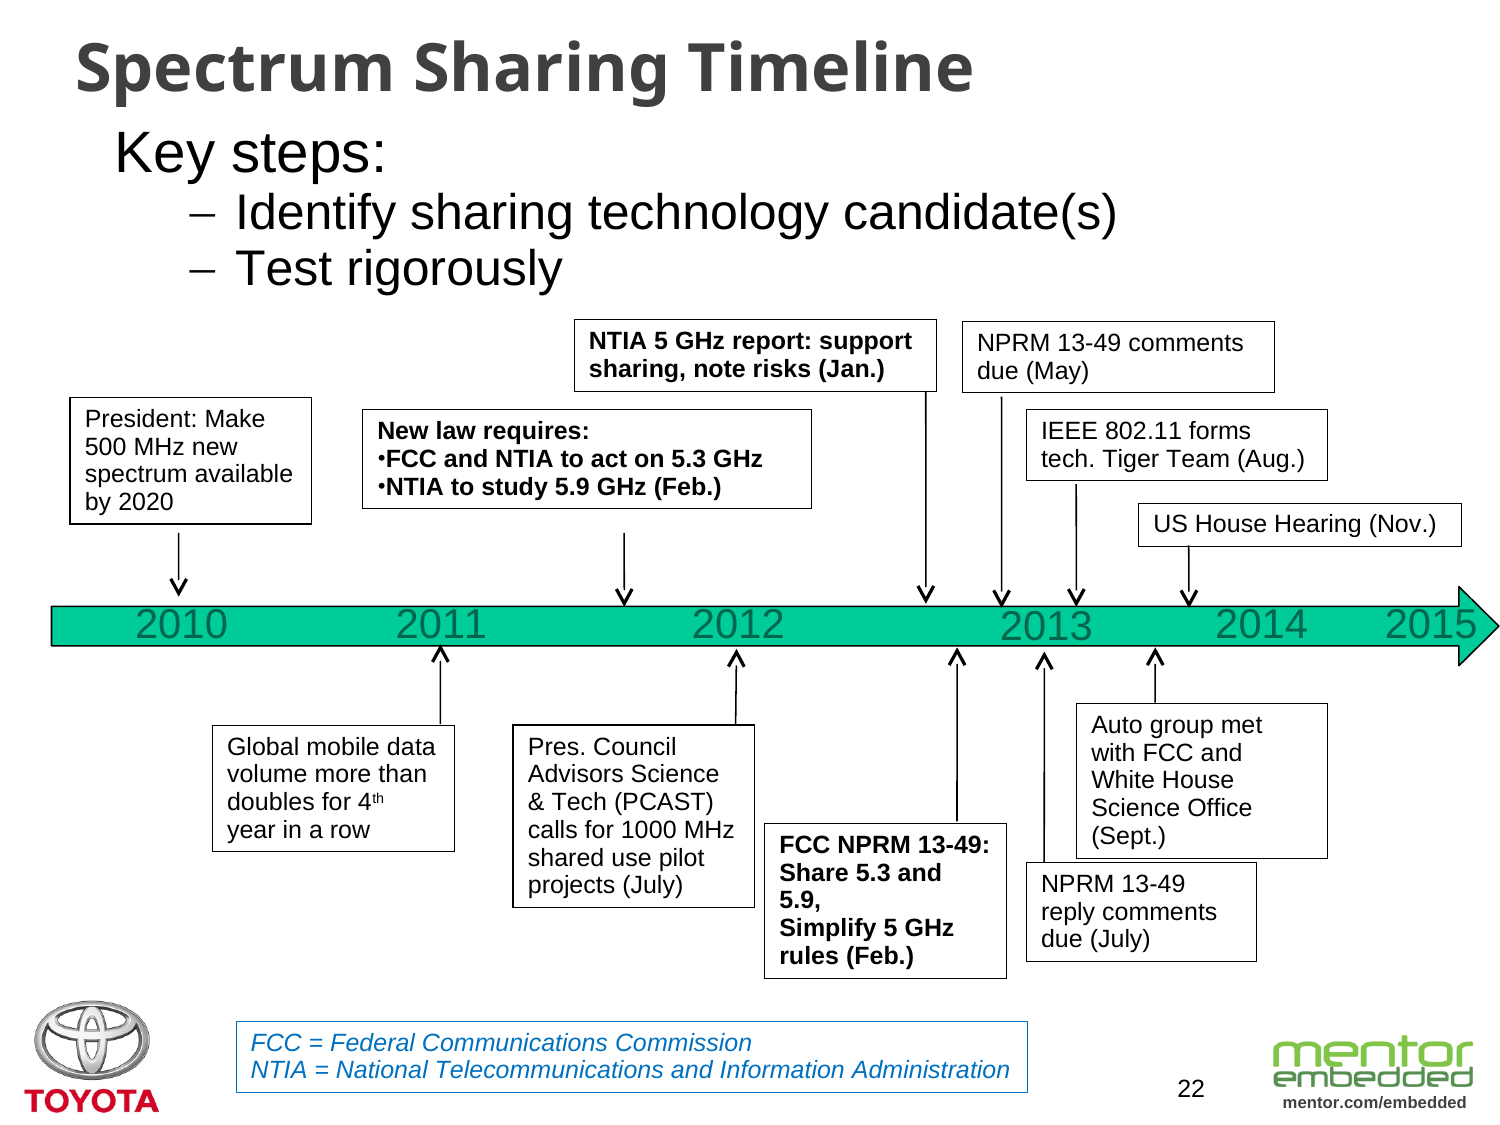

Spectrum Sharing Timeline
Key steps:
Identify sharing technology candidate(s)
Test rigorously
NTIA 5 GHz report: support sharing, note risks (Jan.)
NPRM 13-49 comments due (May)
President: Make 500 MHz new spectrum available by 2020
New law requires:
FCC and NTIA to act on 5.3 GHz
NTIA to study 5.9 GHz (Feb.)
IEEE 802.11 forms tech. Tiger Team (Aug.)
US House Hearing (Nov.)
2010
2011
2012
2014
2015
2013
Global mobile data volume more than doubles for 4th year in a row
Auto group met with FCC and White House Science Office (Sept.)
Pres. Council Advisors Science & Tech (PCAST) calls for 1000 MHz shared use pilot projects (July)
FCC NPRM 13-49:
Share 5.3 and 5.9,
Simplify 5 GHz rules (Feb.)
NPRM 13-49 reply comments due (July)
FCC = Federal Communications Commission
NTIA = National Telecommunications and Information Administration